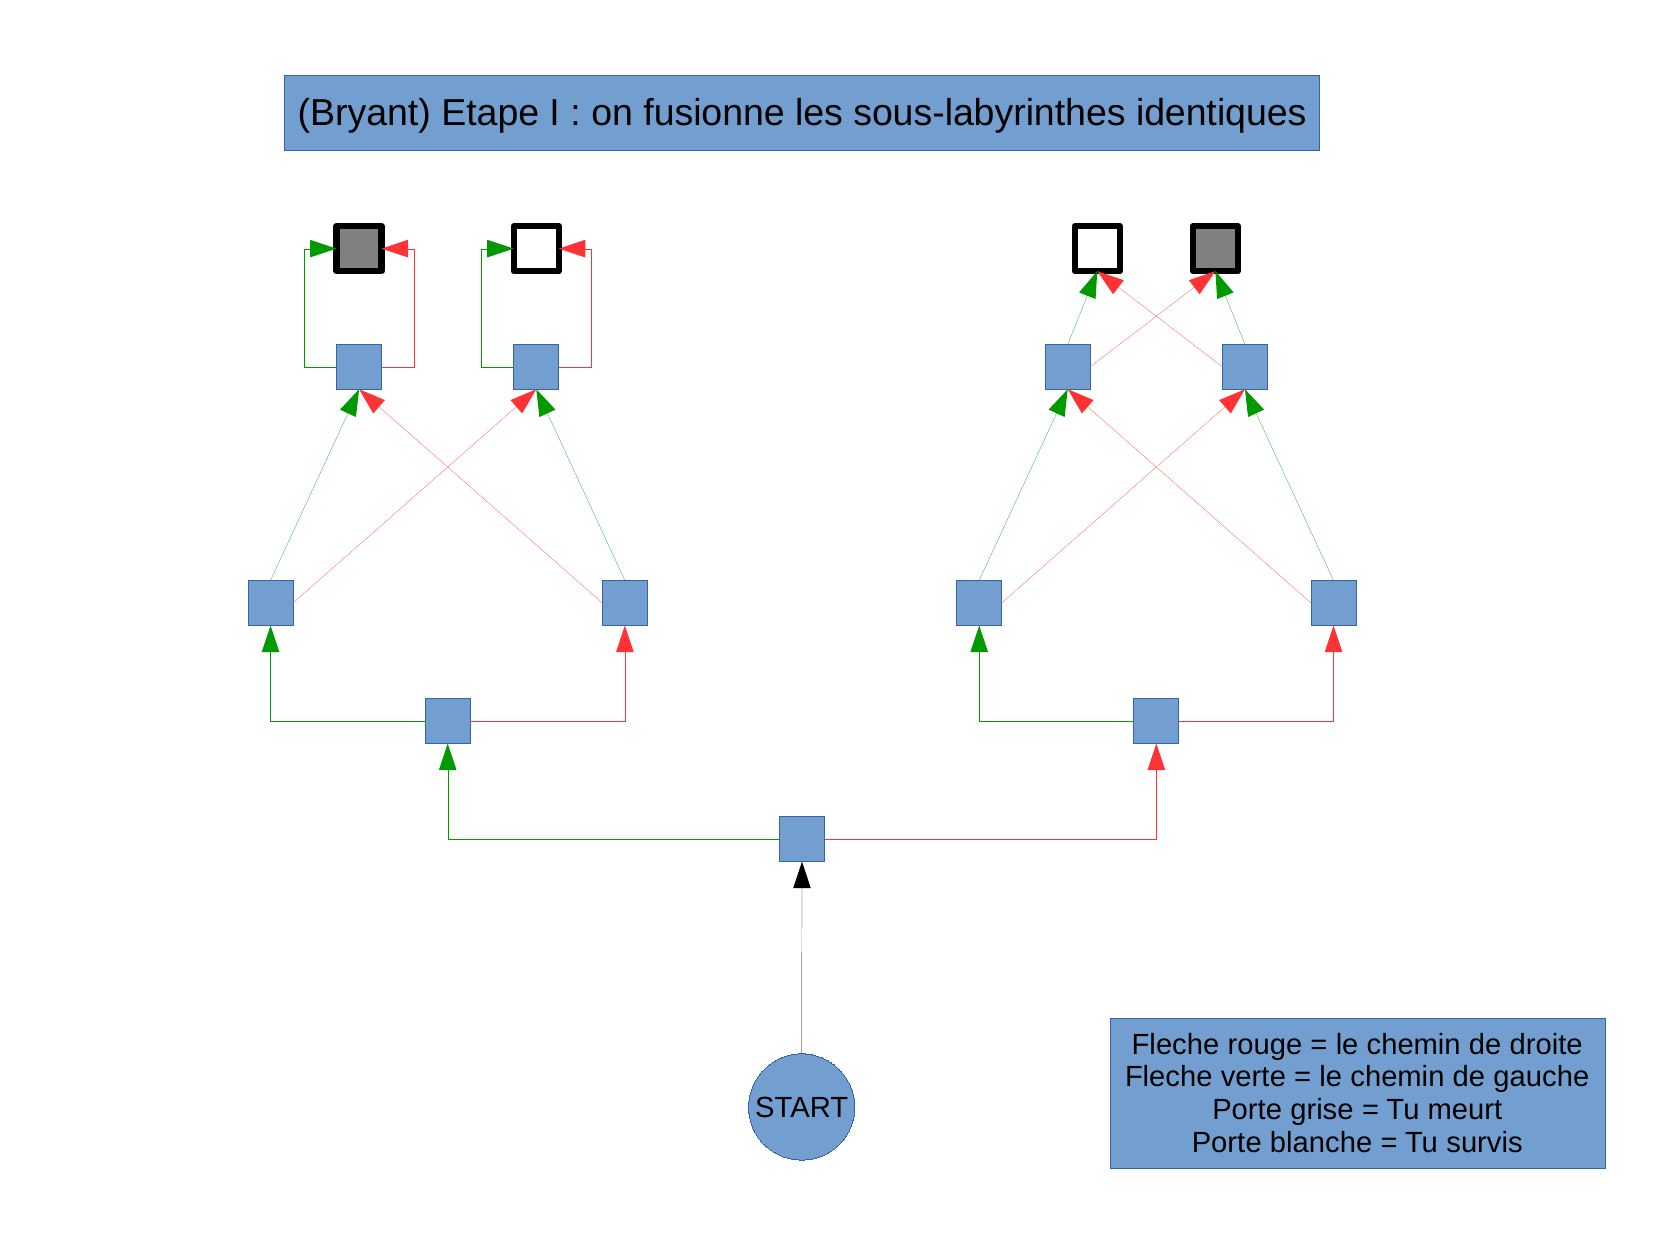

(Bryant) Etape I : on fusionne les sous-labyrinthes identiques
Fleche rouge = le chemin de gauche
Fleche verte = le chemin de droite
Porte grise = Tu meurt
Porte blanche = Tu survis
Fleche rouge = le chemin de droite
Fleche verte = le chemin de gauche
Porte grise = Tu meurt
Porte blanche = Tu survis
START